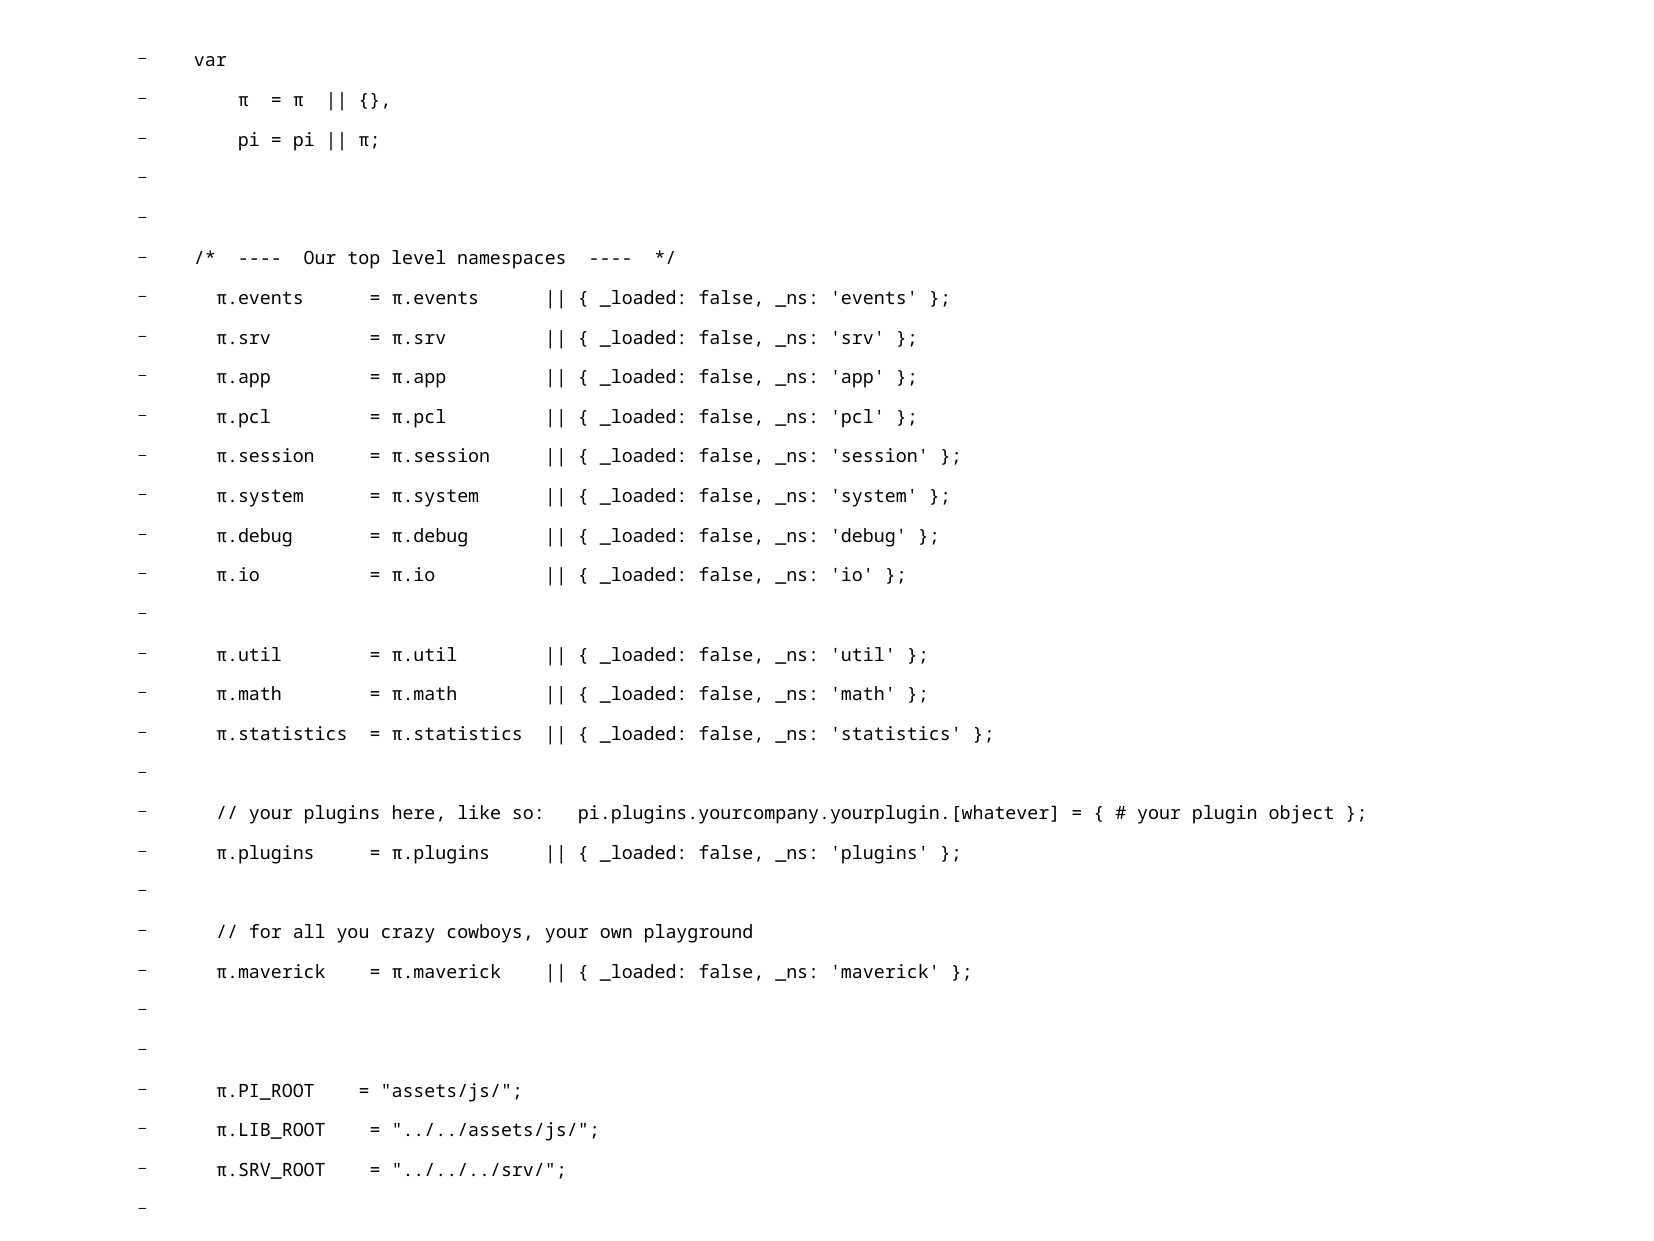

# var
 π = π || {},
 pi = pi || π;
 /* ---- Our top level namespaces ---- */
 π.events = π.events || { _loaded: false, _ns: 'events' };
 π.srv = π.srv || { _loaded: false, _ns: 'srv' };
 π.app = π.app || { _loaded: false, _ns: 'app' };
 π.pcl = π.pcl || { _loaded: false, _ns: 'pcl' };
 π.session = π.session || { _loaded: false, _ns: 'session' };
 π.system = π.system || { _loaded: false, _ns: 'system' };
 π.debug = π.debug || { _loaded: false, _ns: 'debug' };
 π.io = π.io || { _loaded: false, _ns: 'io' };
 π.util = π.util || { _loaded: false, _ns: 'util' };
 π.math = π.math || { _loaded: false, _ns: 'math' };
 π.statistics = π.statistics || { _loaded: false, _ns: 'statistics' };
 // your plugins here, like so: pi.plugins.yourcompany.yourplugin.[whatever] = { # your plugin object };
 π.plugins = π.plugins || { _loaded: false, _ns: 'plugins' };
 // for all you crazy cowboys, your own playground
 π.maverick = π.maverick || { _loaded: false, _ns: 'maverick' };
 π.PI_ROOT = "assets/js/";
 π.LIB_ROOT = "../../assets/js/";
 π.SRV_ROOT = "../../../srv/";